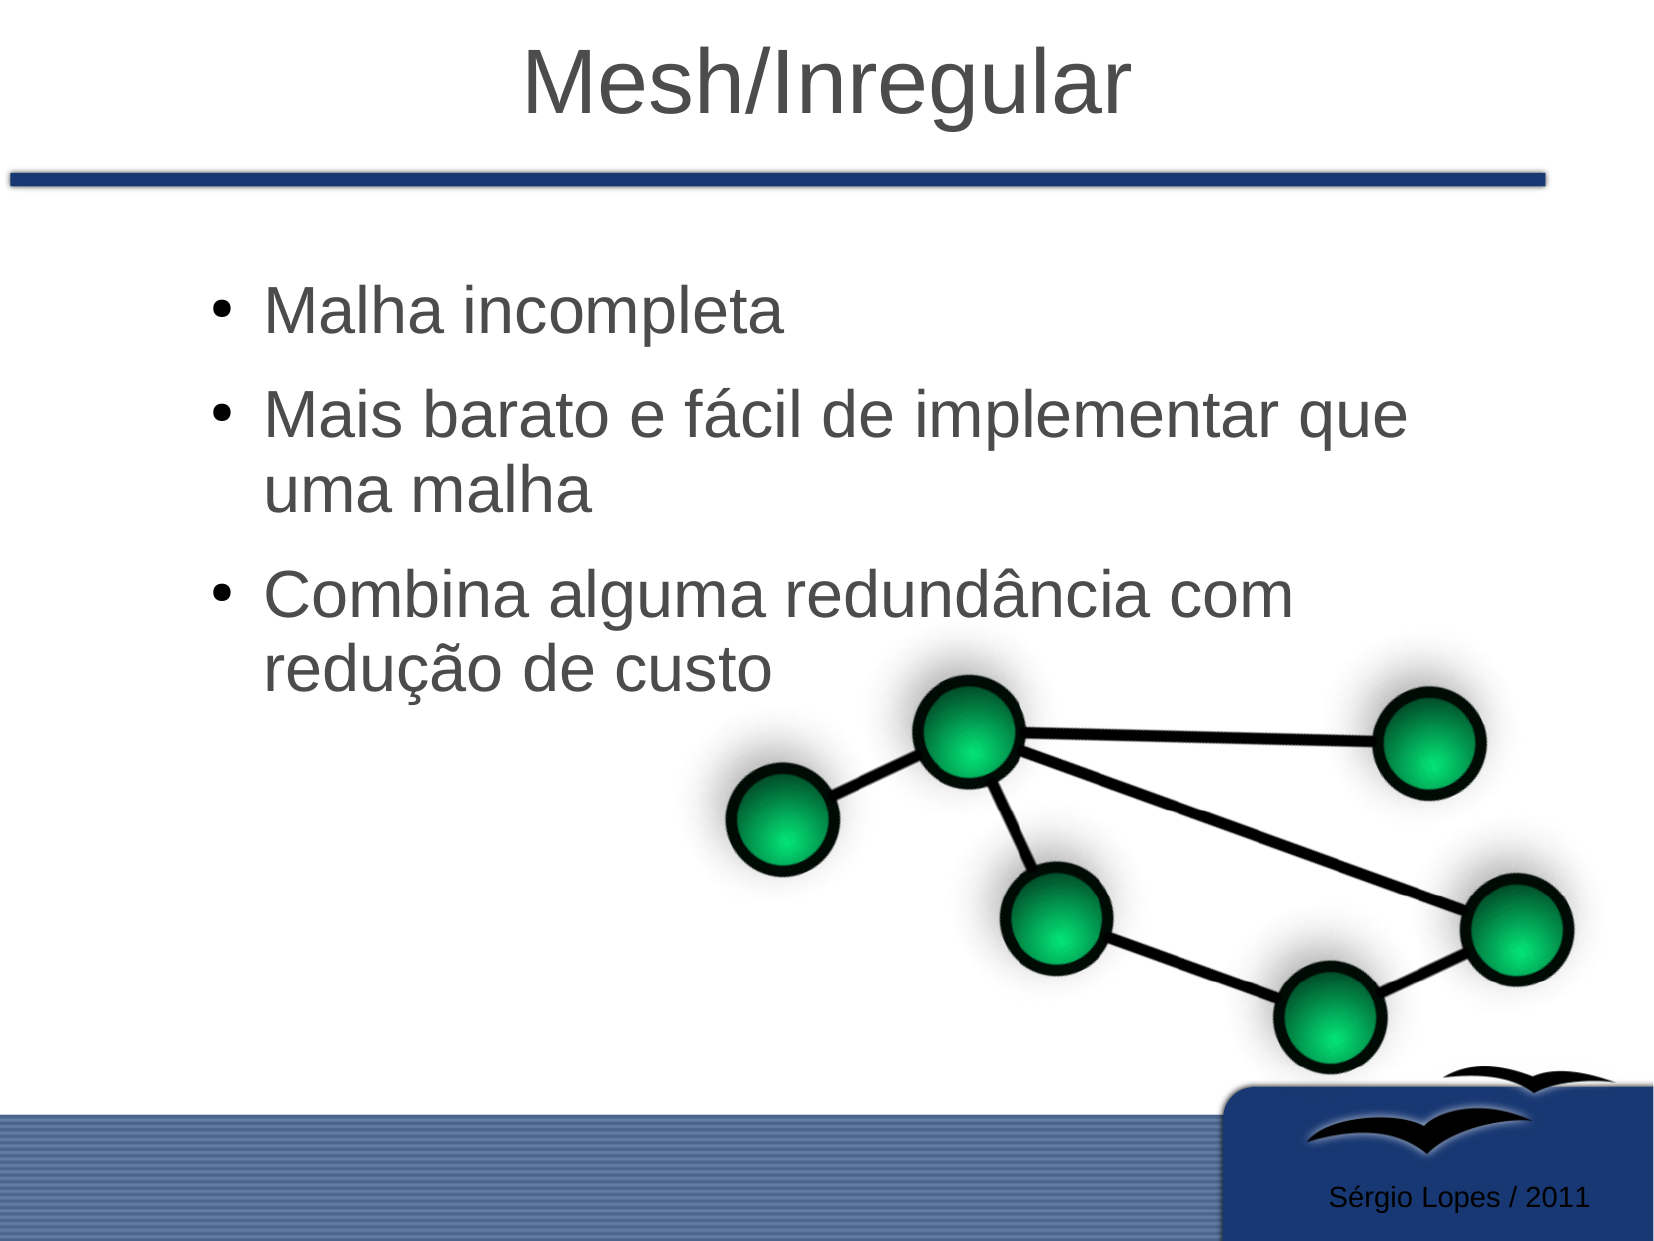

# Mesh/Inregular
Malha incompleta
Mais barato e fácil de implementar que uma malha
Combina alguma redundância com redução de custo
Sérgio Lopes / 2011